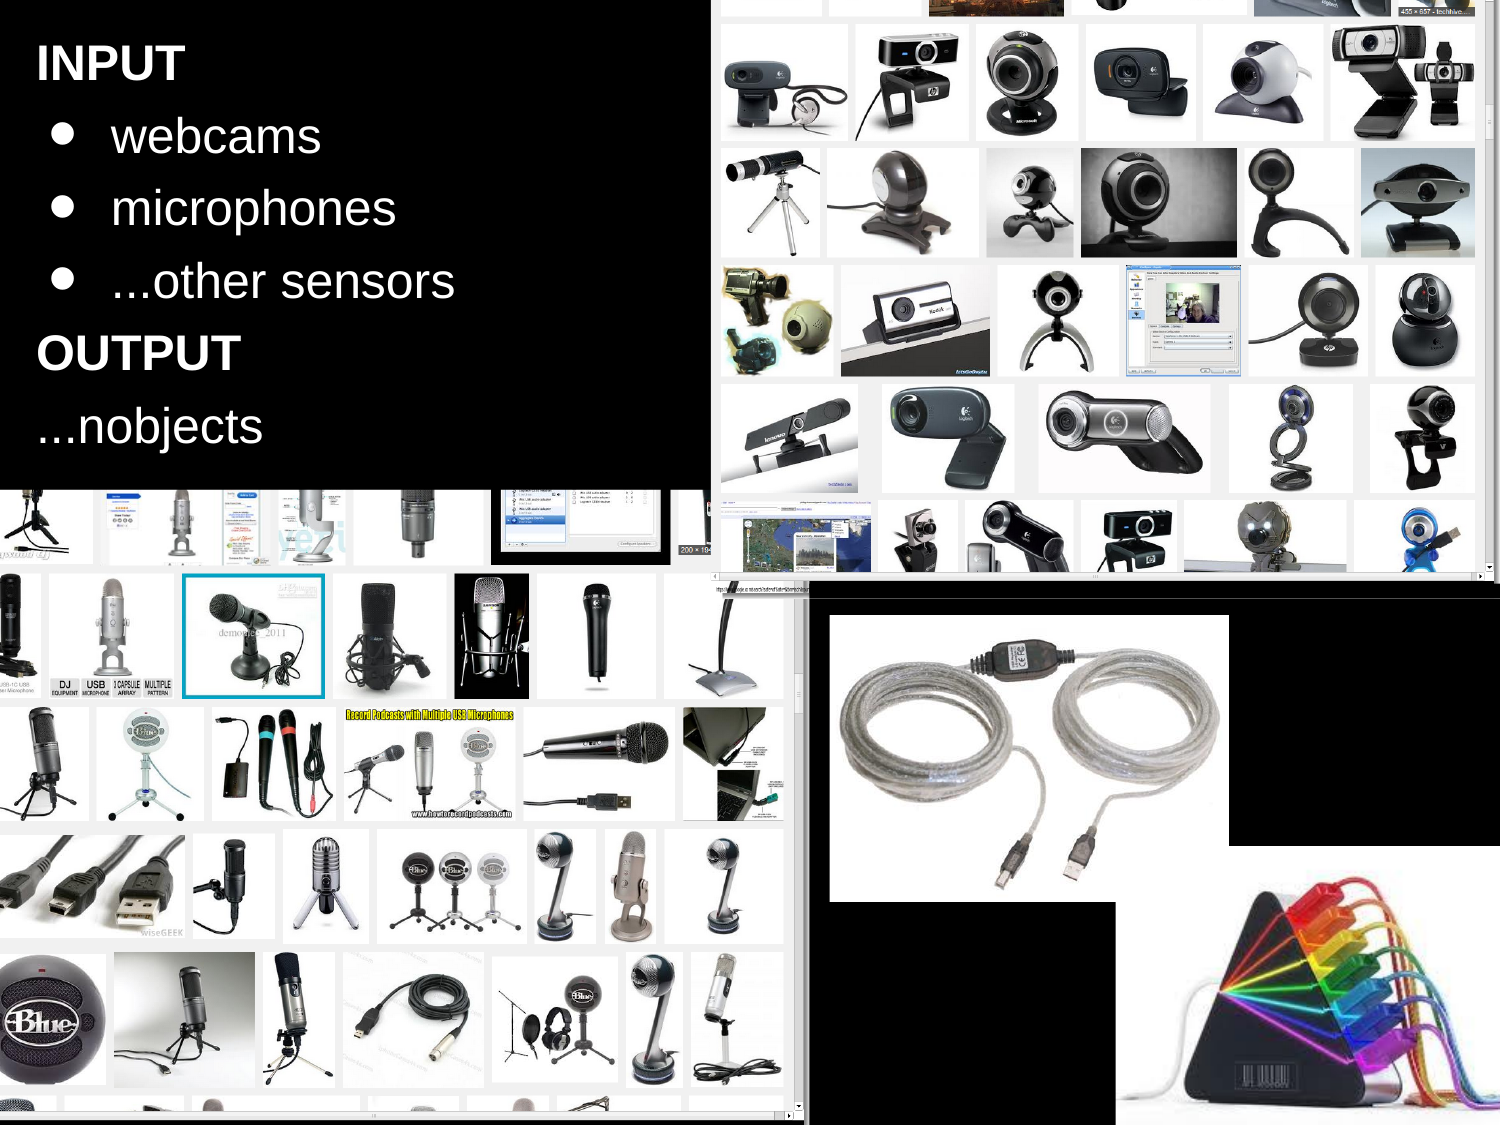

# INPUT
webcams
microphones
...other sensors
OUTPUT
...nobjects